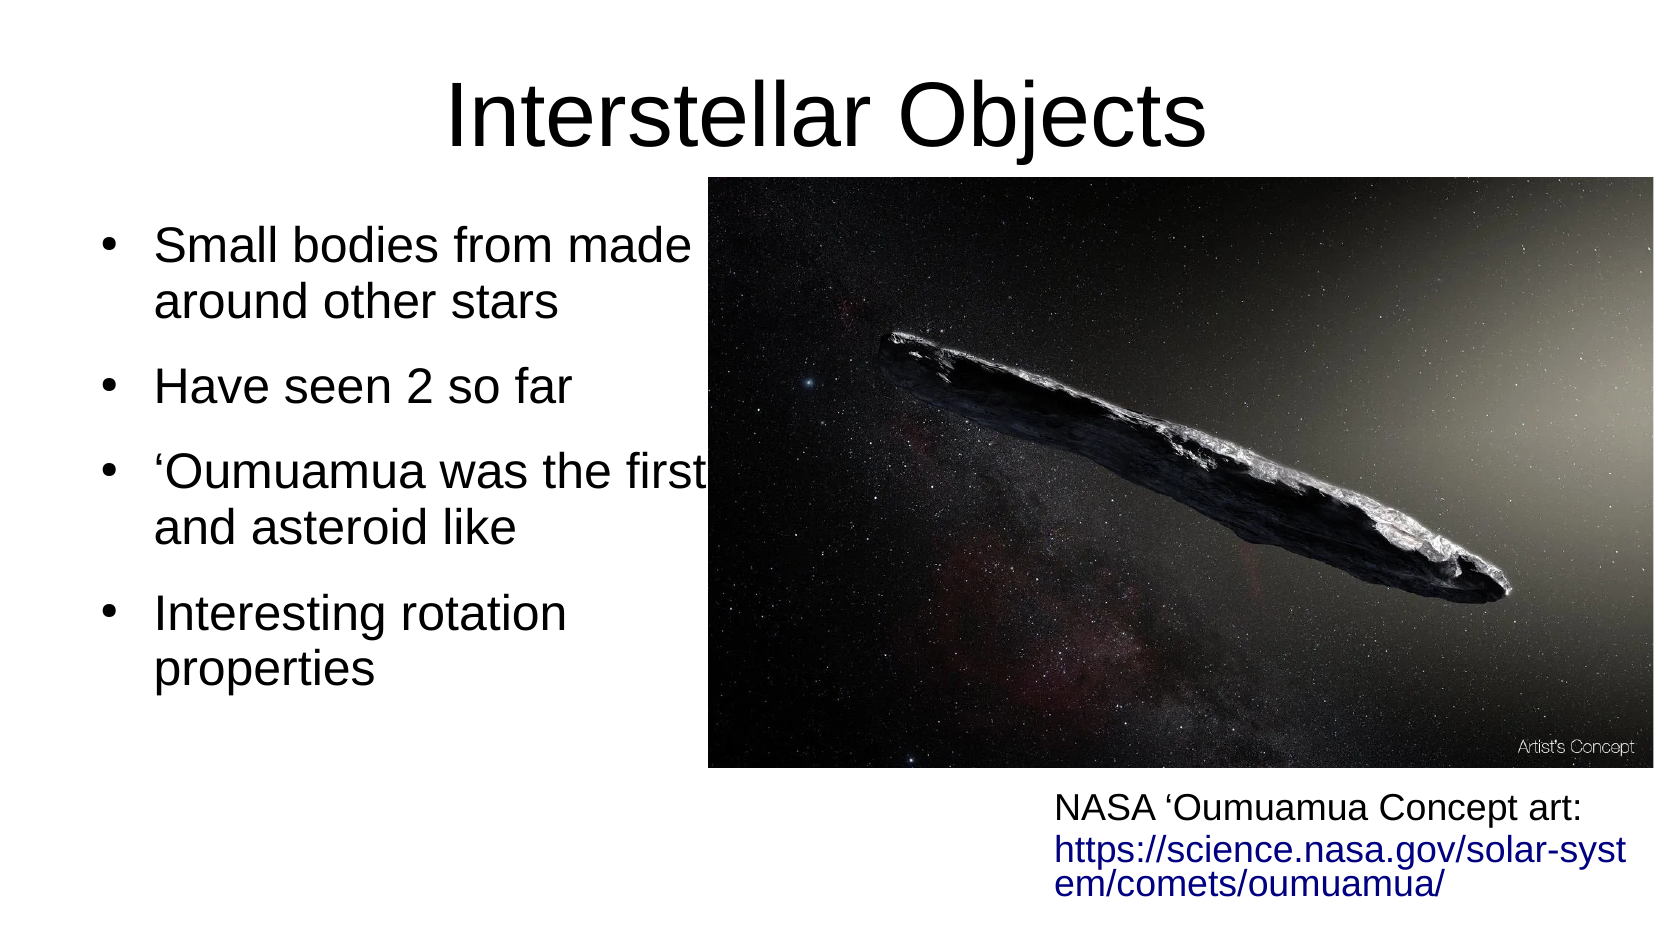

# Interstellar Objects
Small bodies from made around other stars
Have seen 2 so far
‘Oumuamua was the first, and asteroid like
Interesting rotation properties
NASA ‘Oumuamua Concept art:
https://science.nasa.gov/solar-system/comets/oumuamua/